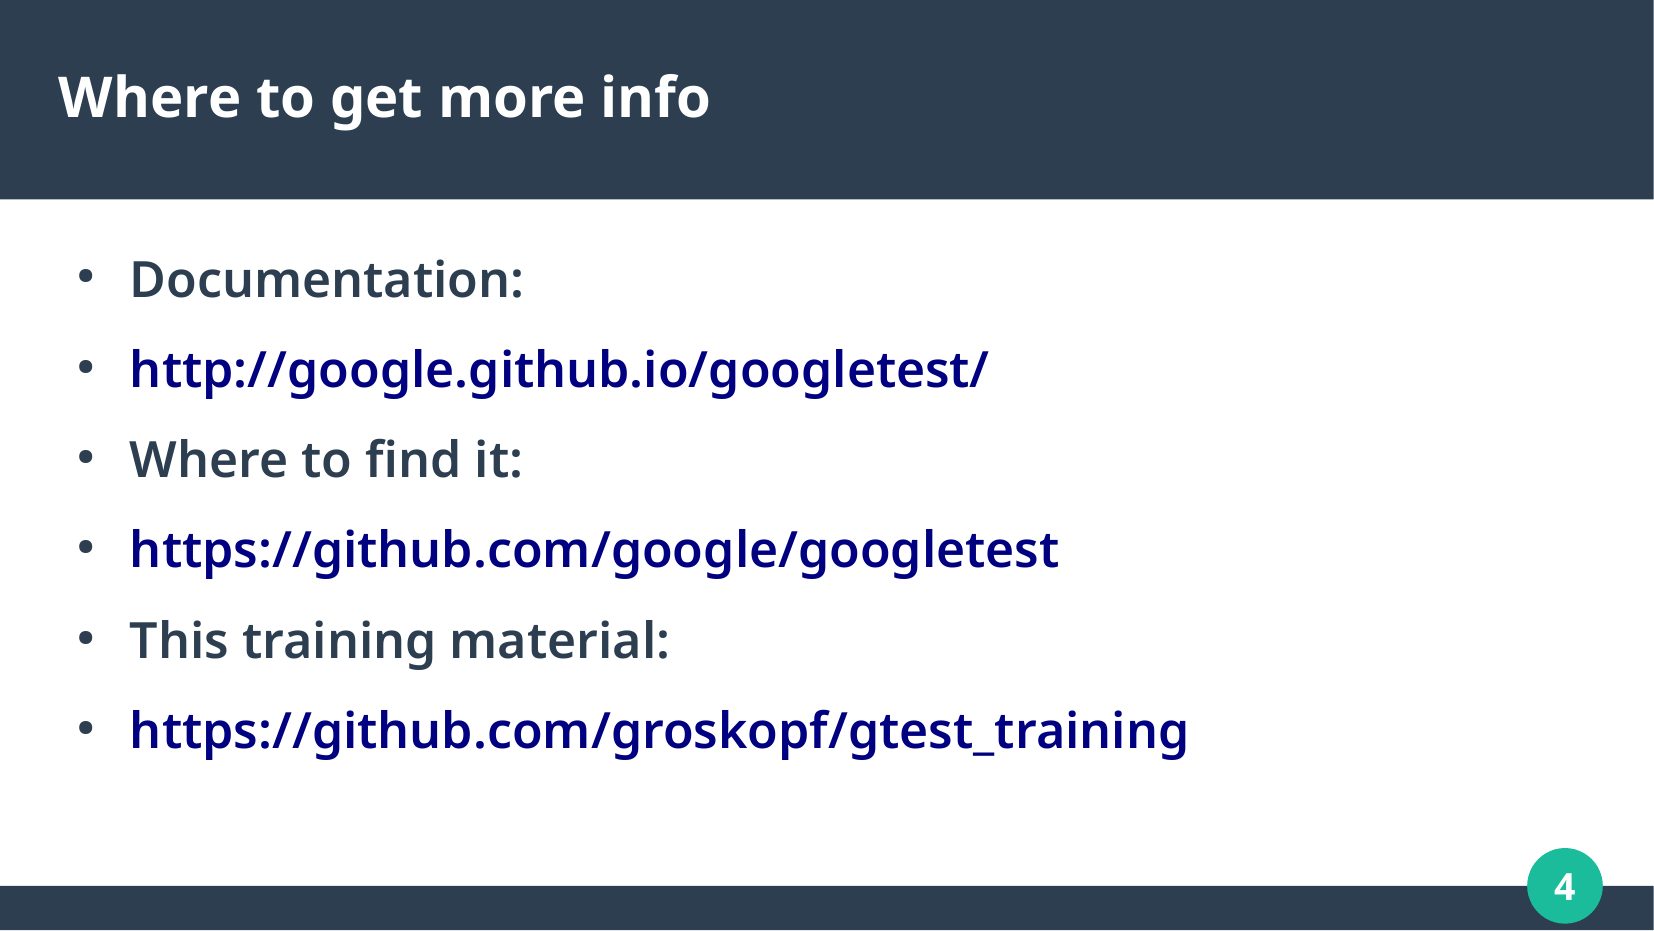

# Where to get more info
Documentation:
http://google.github.io/googletest/
Where to find it:
https://github.com/google/googletest
This training material:
https://github.com/groskopf/gtest_training